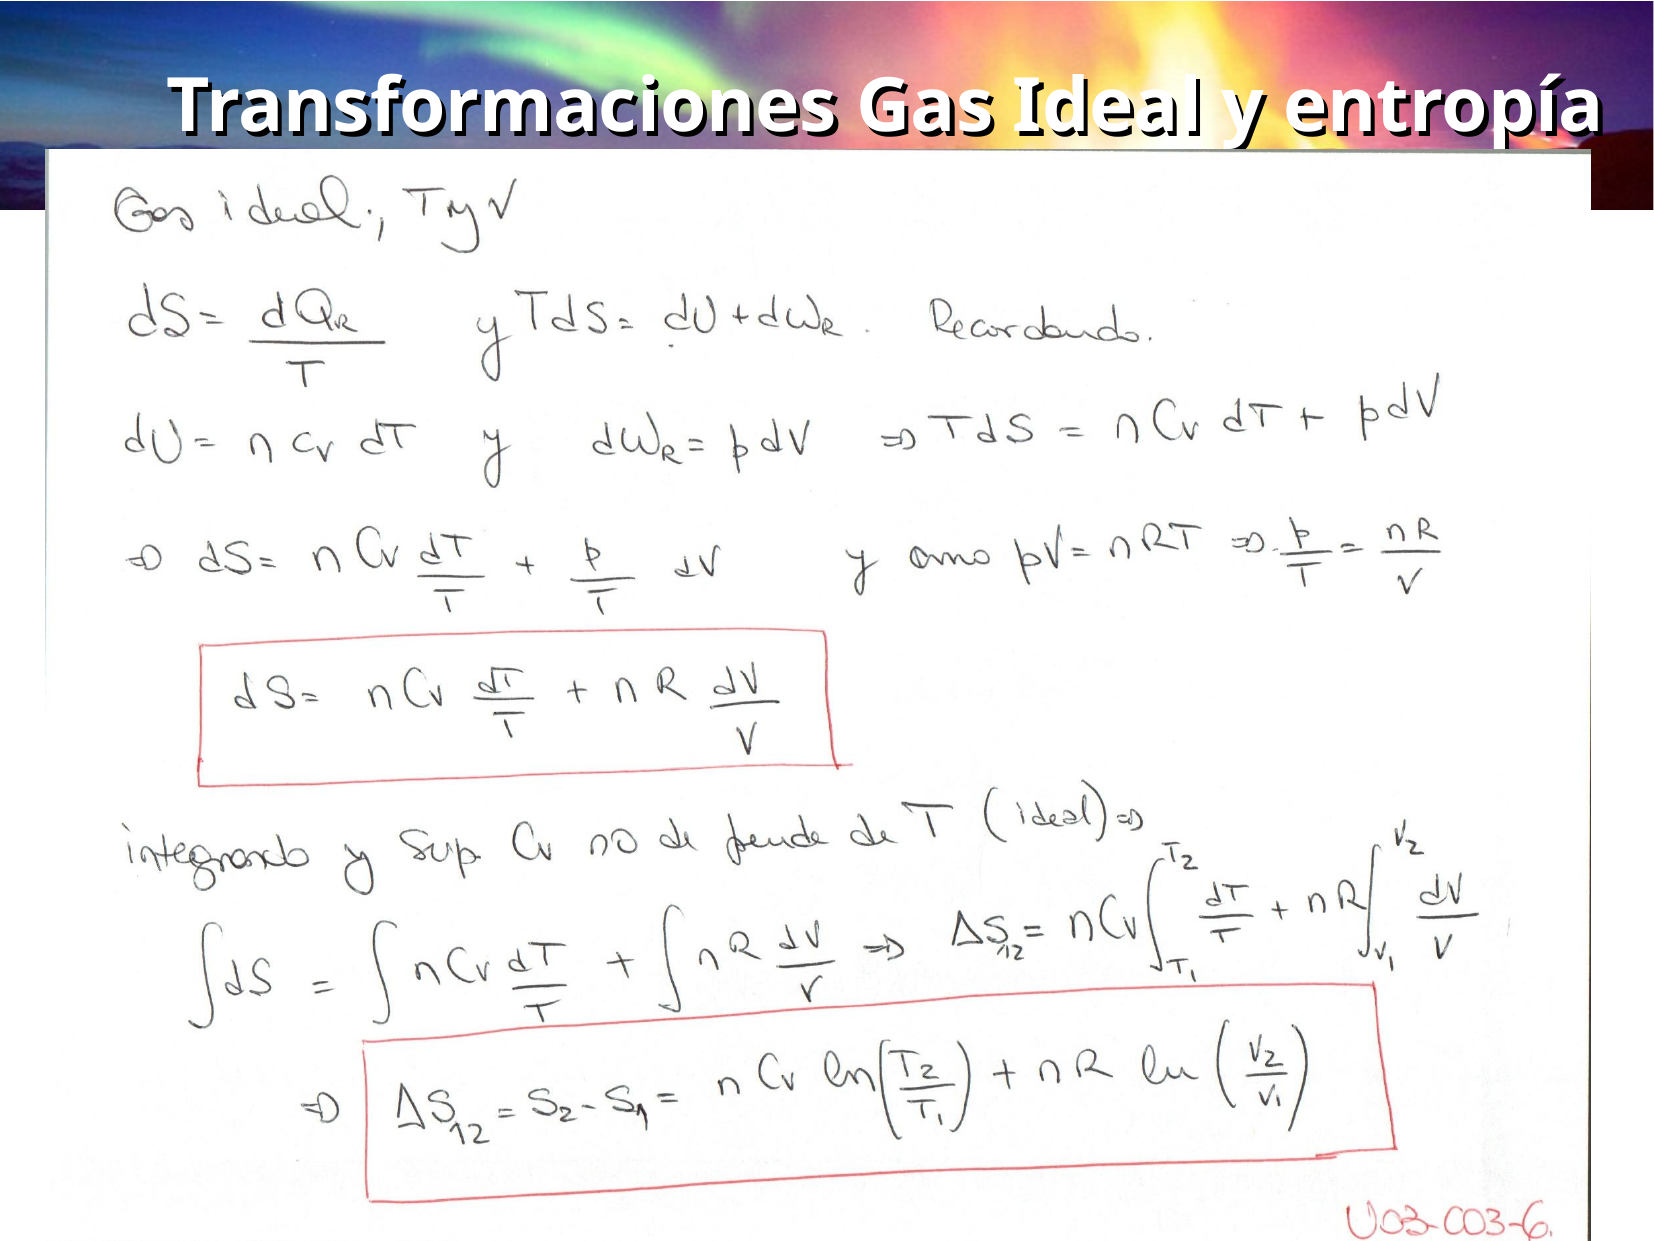

# Transformaciones Gas Ideal y entropía
Abr 30, 2019
H. Asorey - F3B 2019
24